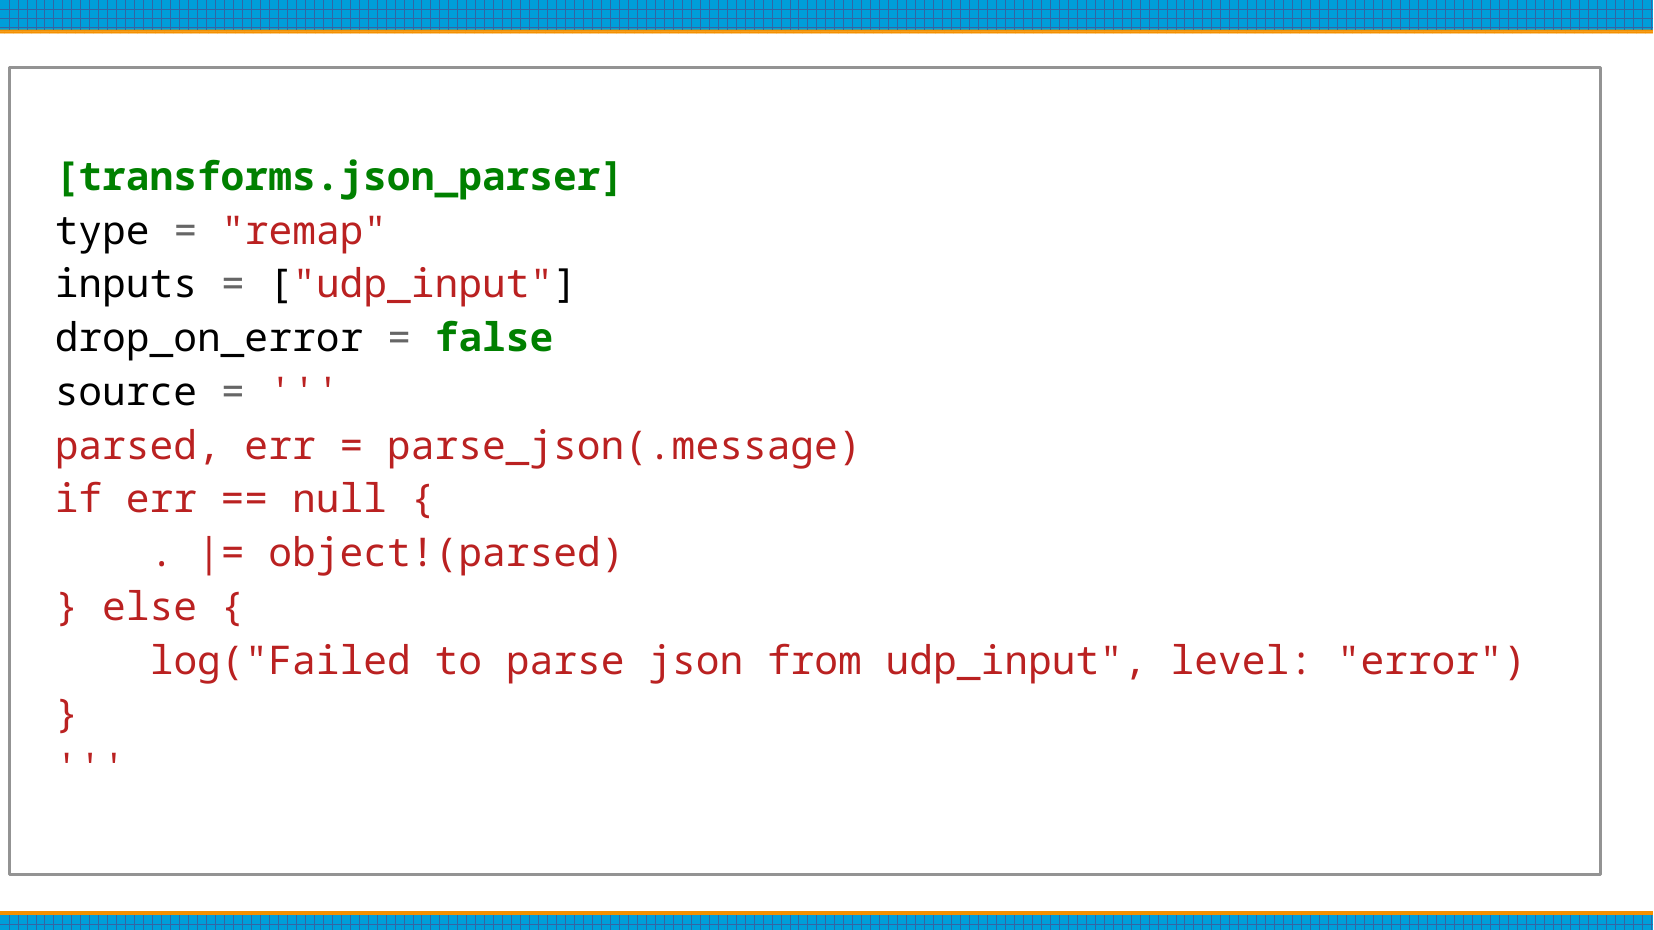

[transforms.json_parser]
type = "remap"
inputs = ["udp_input"]
drop_on_error = false
source = '''
parsed, err = parse_json(.message)
if err == null {
 . |= object!(parsed)
} else {
 log("Failed to parse json from udp_input", level: "error")
}
'''